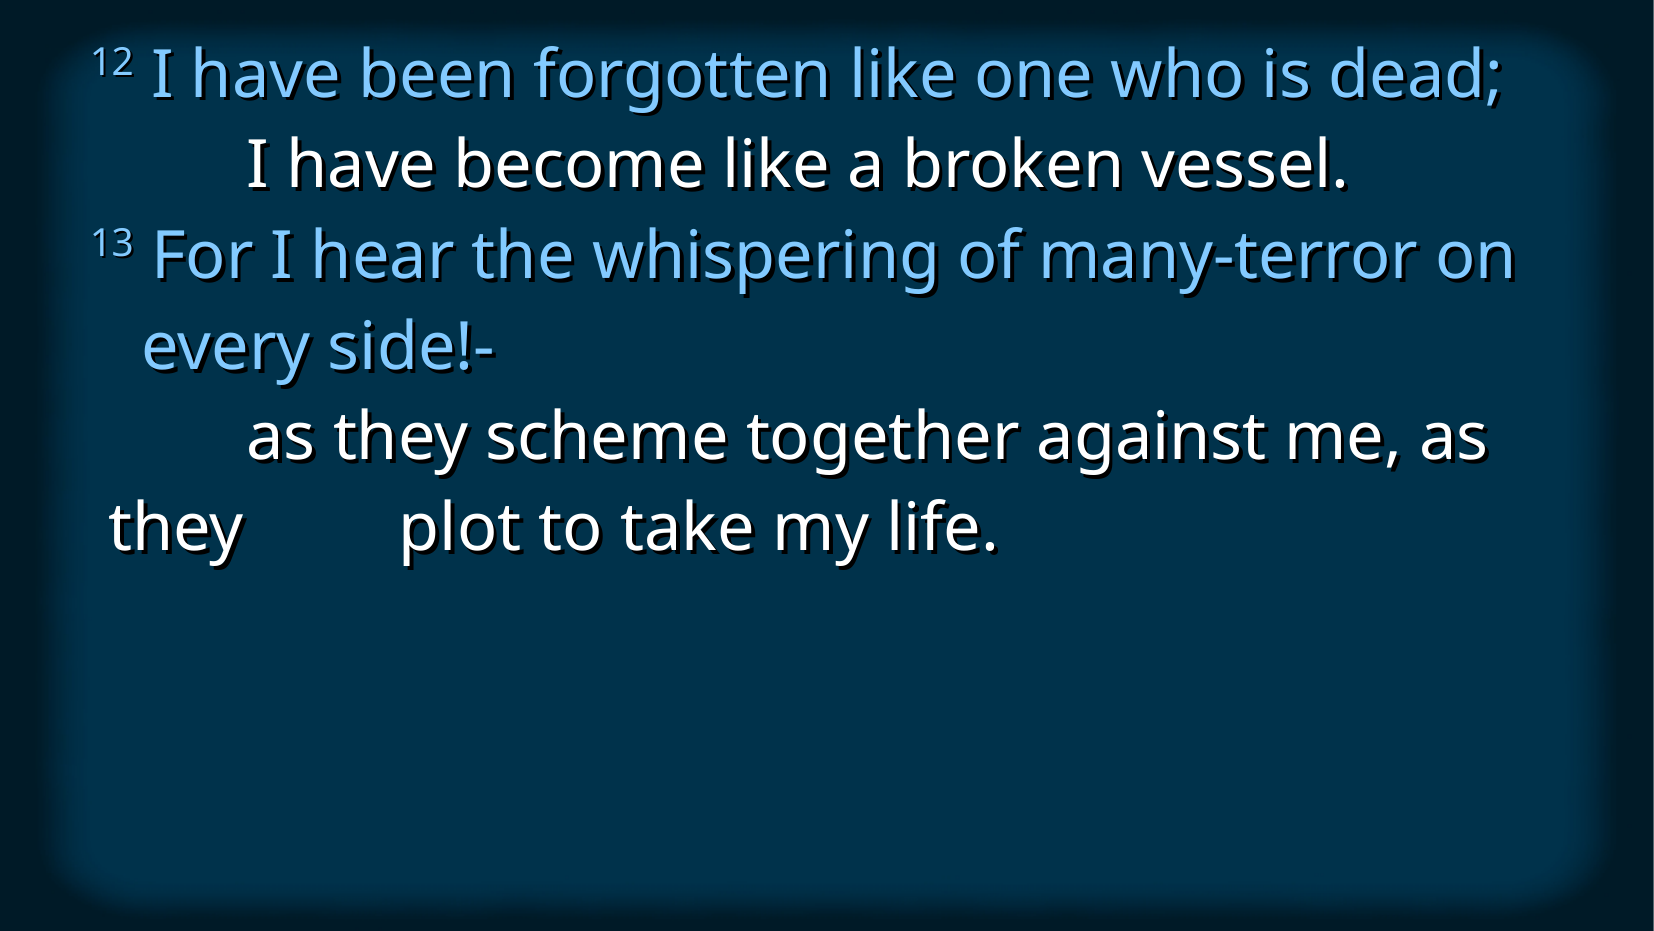

12 I have been forgotten like one who is dead;
 I have become like a broken vessel.
13 For I hear the whispering of many-terror on
 every side!-
 as they scheme together against me, as they plot to take my life.